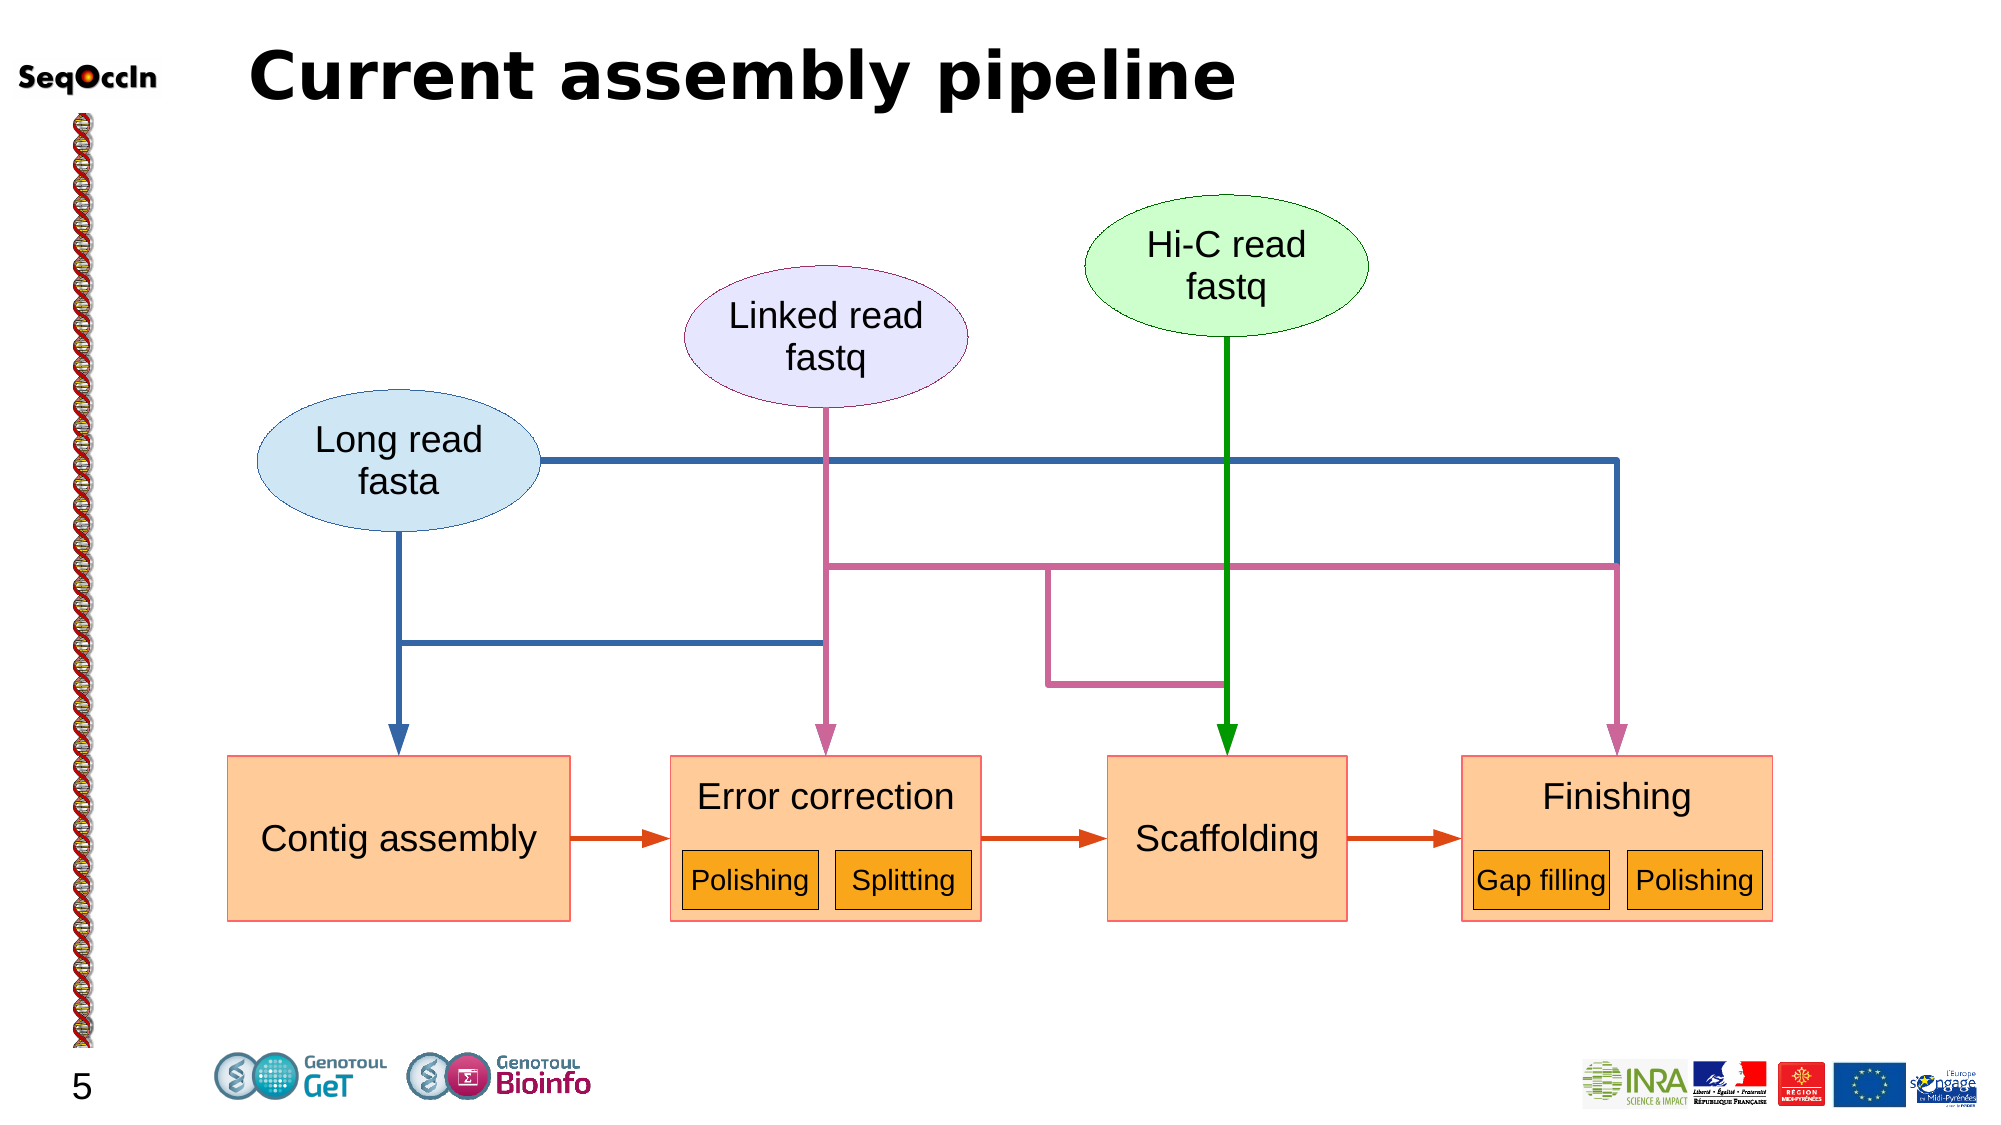

# Current assembly pipeline
Hi-C read
fastq
Linked read
fastq
Long read
fasta
Contig assembly
Error correction
Scaffolding
Finishing
Polishing
Splitting
Gap filling
Polishing